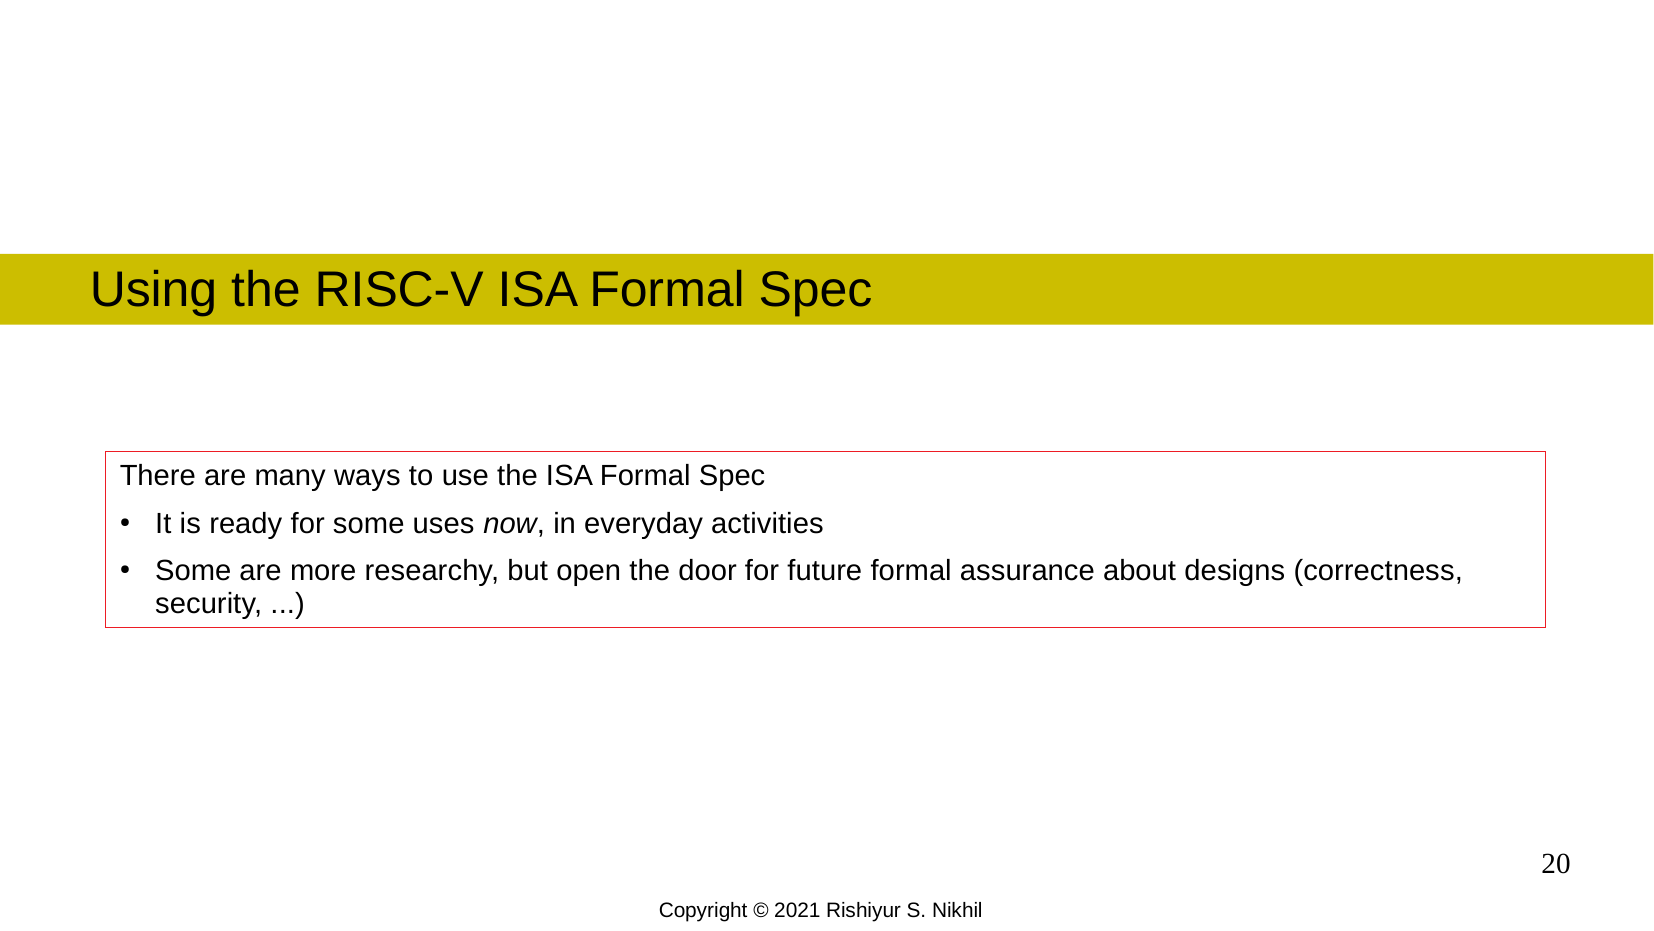

Using the RISC-V ISA Formal Spec
There are many ways to use the ISA Formal Spec
It is ready for some uses now, in everyday activities
Some are more researchy, but open the door for future formal assurance about designs (correctness, security, ...)
20